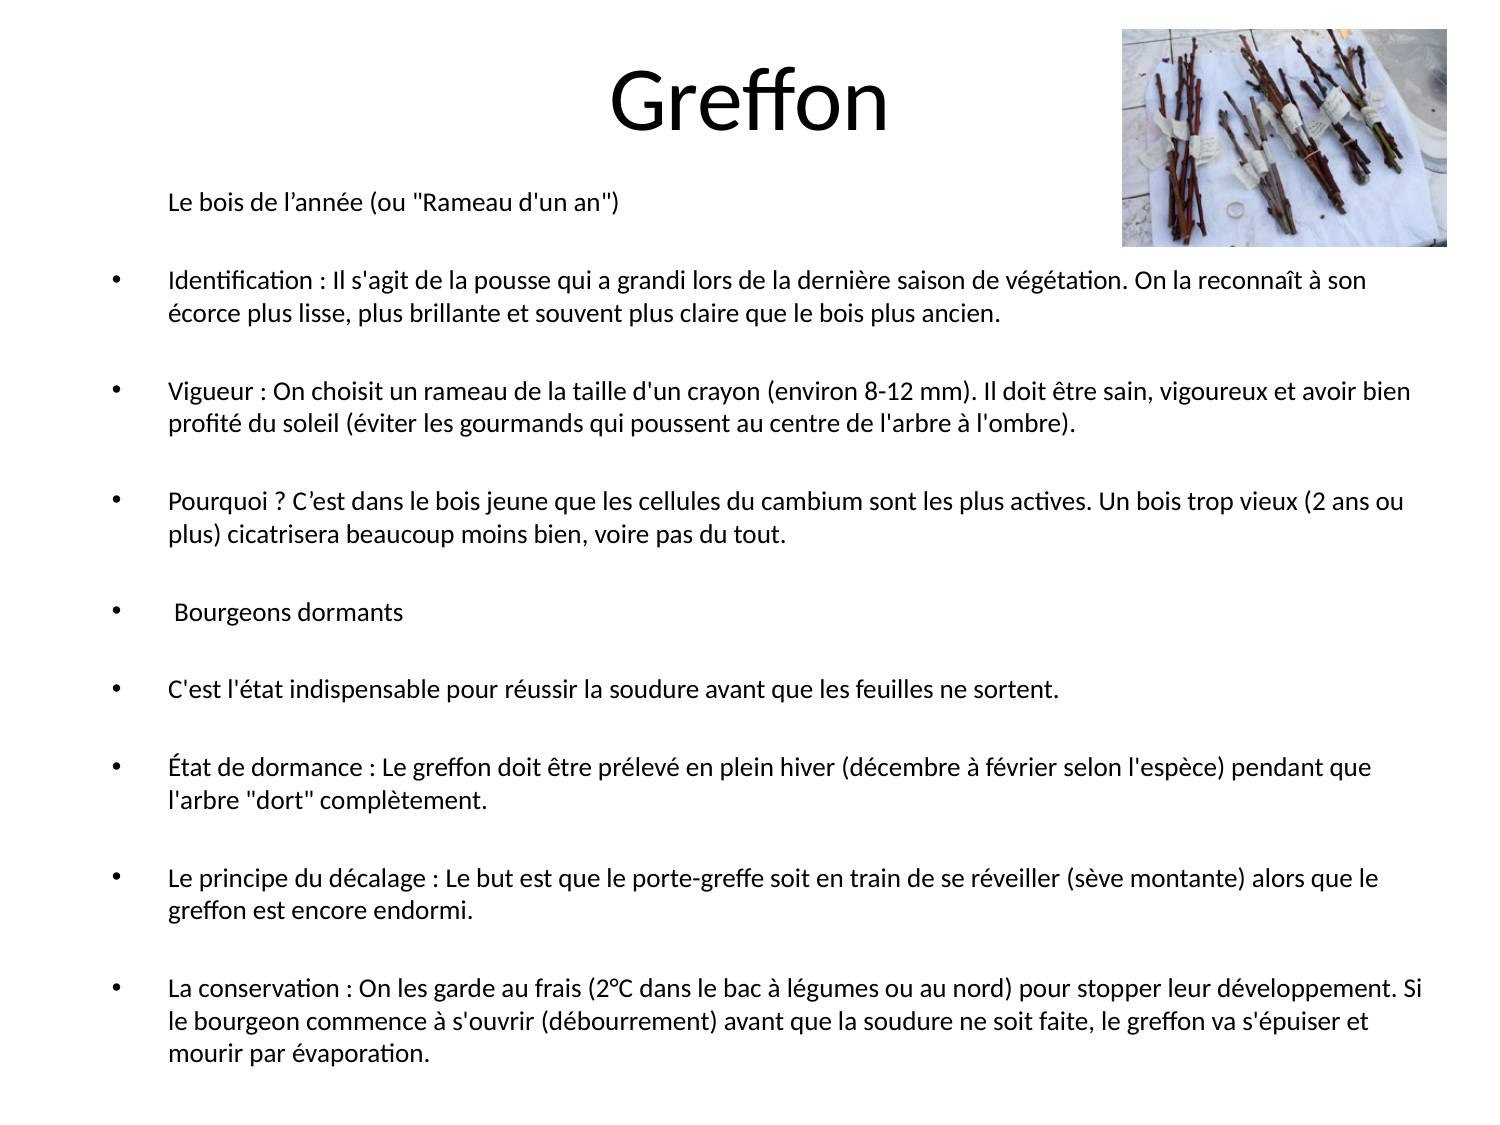

# Greffon
Le bois de l’année (ou "Rameau d'un an")
Identification : Il s'agit de la pousse qui a grandi lors de la dernière saison de végétation. On la reconnaît à son écorce plus lisse, plus brillante et souvent plus claire que le bois plus ancien.
Vigueur : On choisit un rameau de la taille d'un crayon (environ 8-12 mm). Il doit être sain, vigoureux et avoir bien profité du soleil (éviter les gourmands qui poussent au centre de l'arbre à l'ombre).
Pourquoi ? C’est dans le bois jeune que les cellules du cambium sont les plus actives. Un bois trop vieux (2 ans ou plus) cicatrisera beaucoup moins bien, voire pas du tout.
 Bourgeons dormants
C'est l'état indispensable pour réussir la soudure avant que les feuilles ne sortent.
État de dormance : Le greffon doit être prélevé en plein hiver (décembre à février selon l'espèce) pendant que l'arbre "dort" complètement.
Le principe du décalage : Le but est que le porte-greffe soit en train de se réveiller (sève montante) alors que le greffon est encore endormi.
La conservation : On les garde au frais (2°C dans le bac à légumes ou au nord) pour stopper leur développement. Si le bourgeon commence à s'ouvrir (débourrement) avant que la soudure ne soit faite, le greffon va s'épuiser et mourir par évaporation.